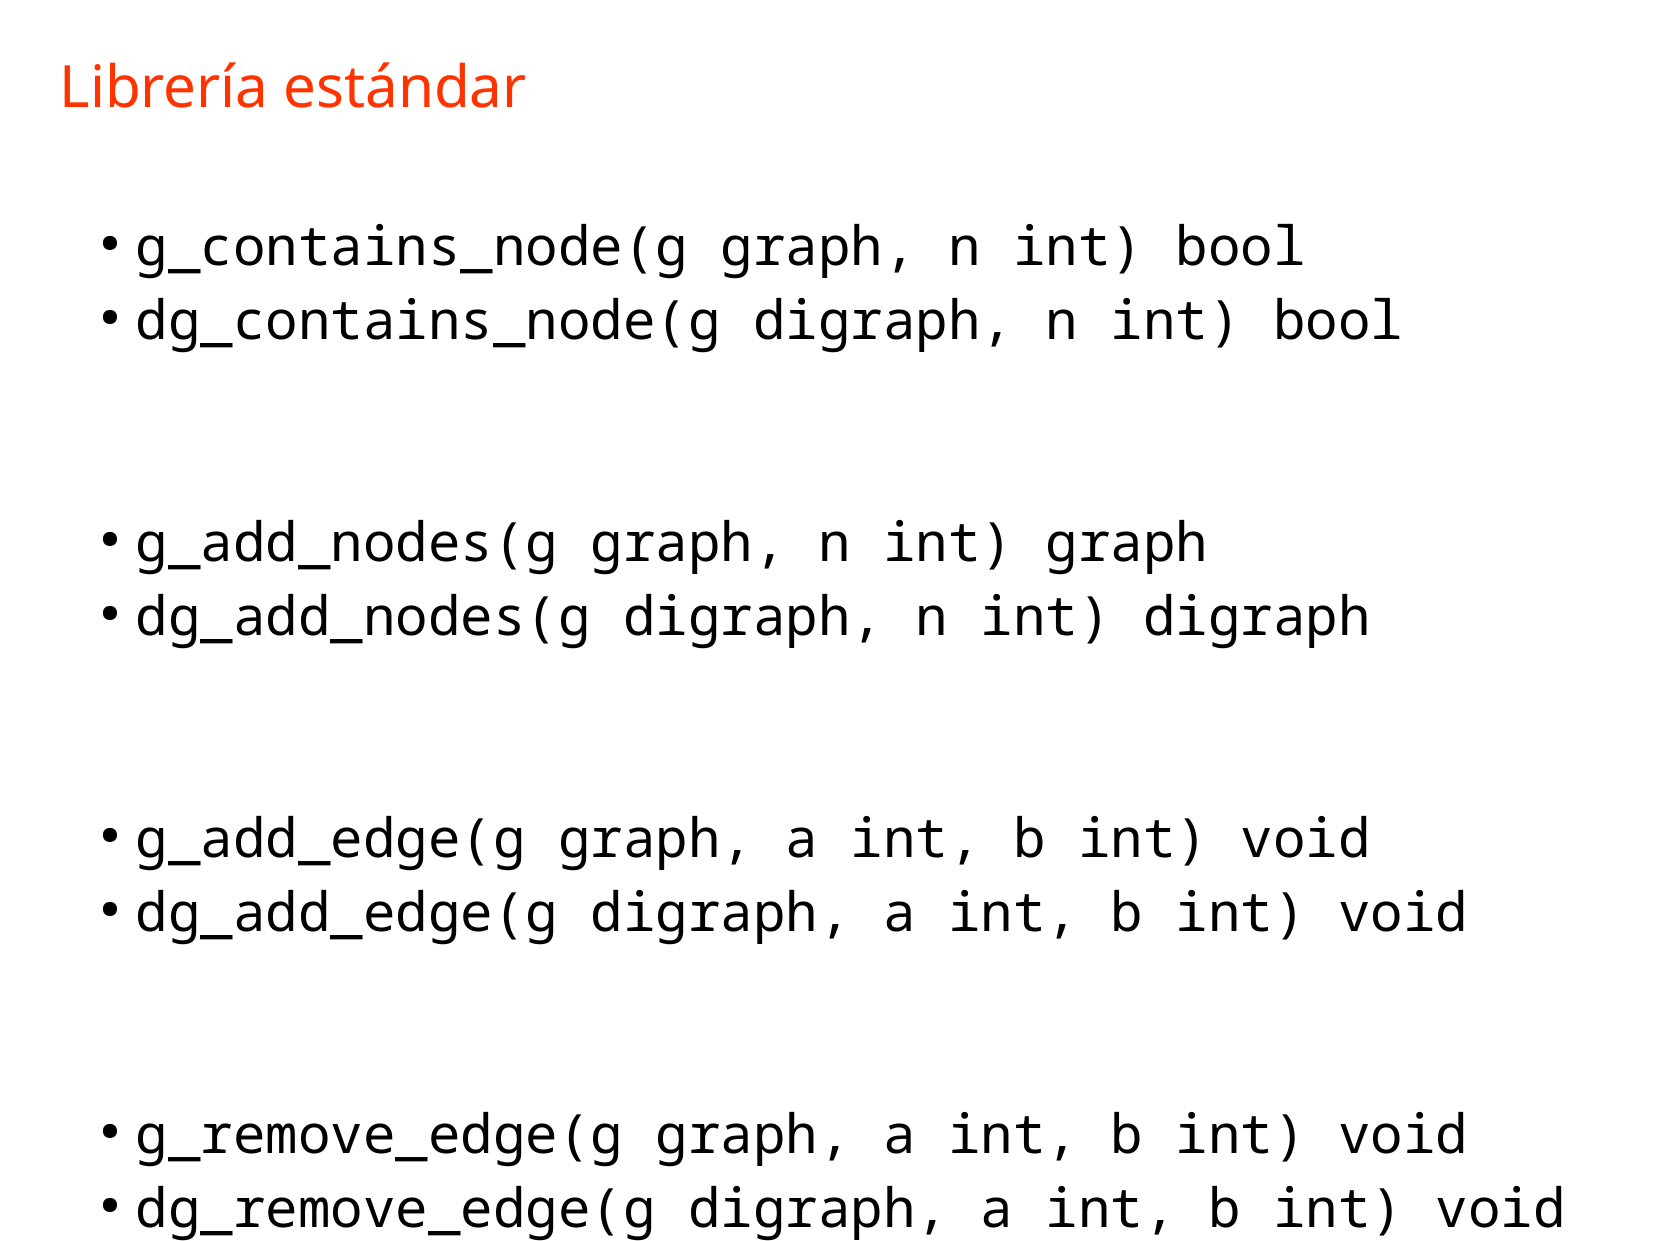

Librería estándar
g_contains_node(g graph, n int) bool
dg_contains_node(g digraph, n int) bool
g_add_nodes(g graph, n int) graph
dg_add_nodes(g digraph, n int) digraph
g_add_edge(g graph, a int, b int) void
dg_add_edge(g digraph, a int, b int) void
g_remove_edge(g graph, a int, b int) void
dg_remove_edge(g digraph, a int, b int) void